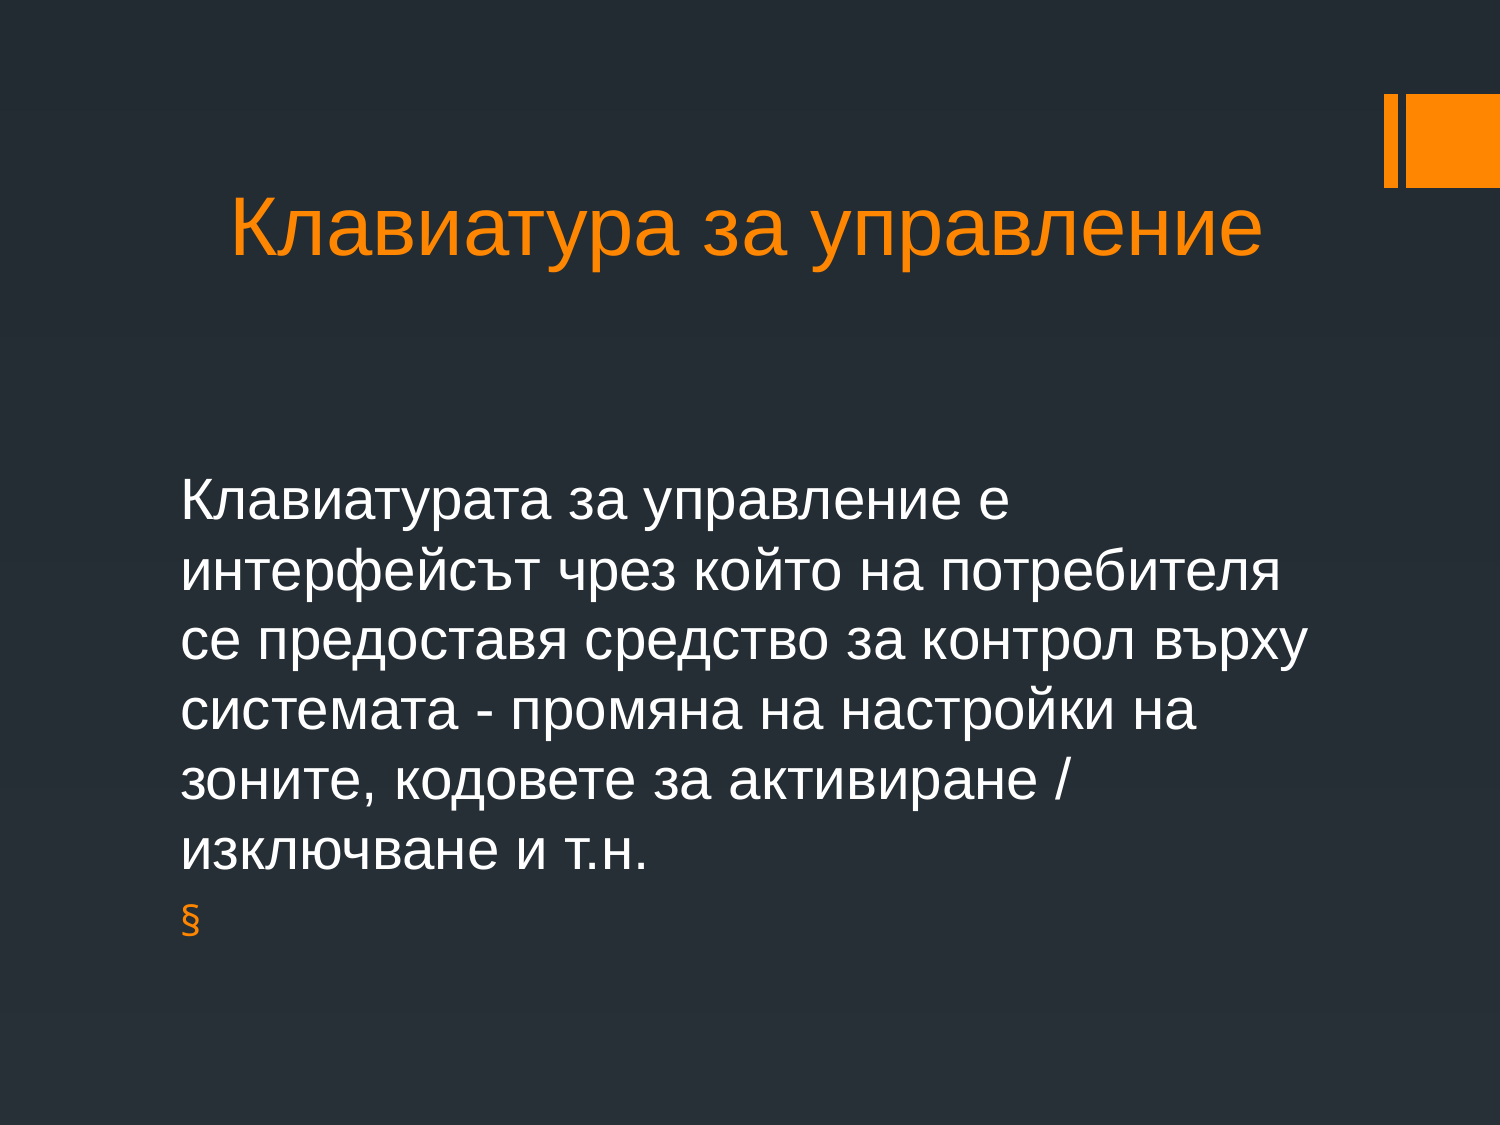

# Клавиатура за управление
Клавиатурата за управление е интерфейсът чрез който на потребителя се предоставя средство за контрол върху системата - промяна на настройки на зоните, кодовете за активиране / изключване и т.н.